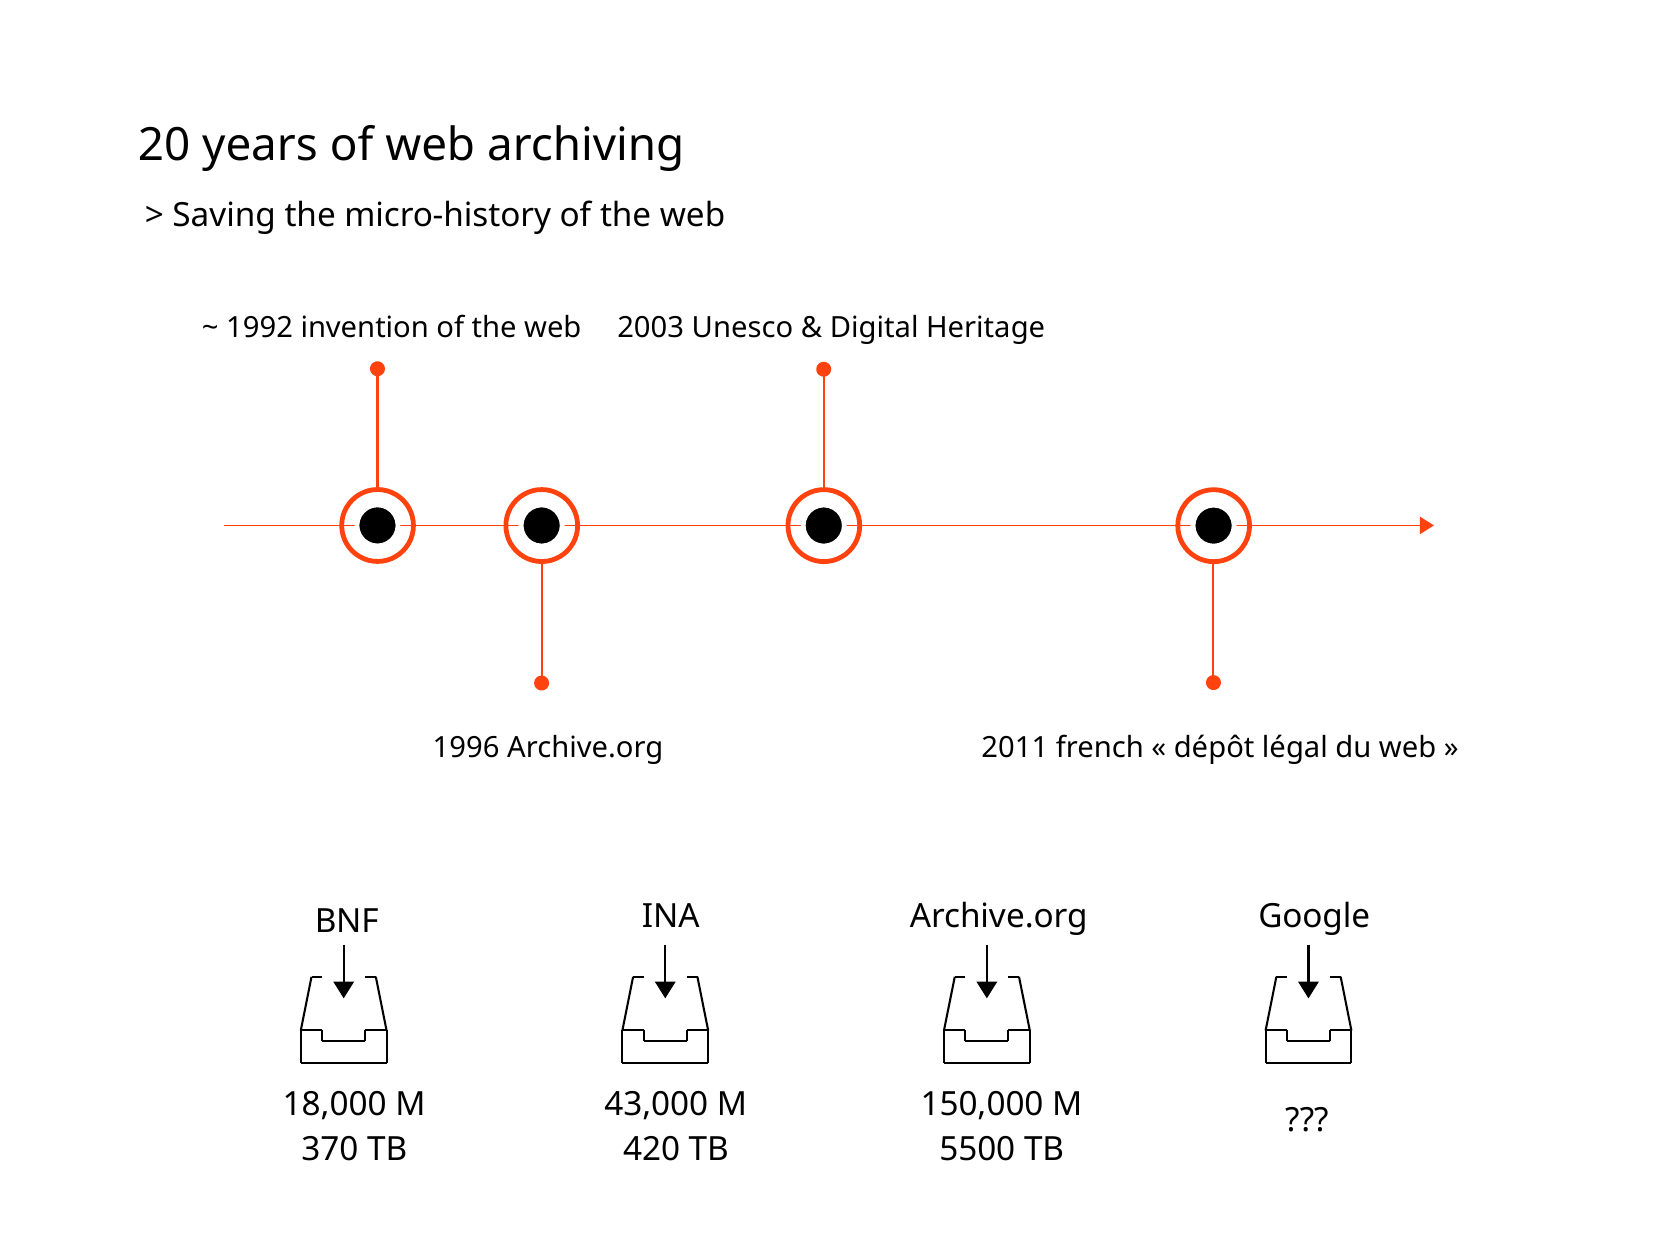

20 years of web archiving
> Saving the micro-history of the web
~ 1992 invention of the web
2003 Unesco & Digital Heritage
1996 Archive.org
2011 french « dépôt légal du web »
INA
Archive.org
Google
BNF
18,000 M
370 TB
43,000 M
420 TB
150,000 M
5500 TB
???